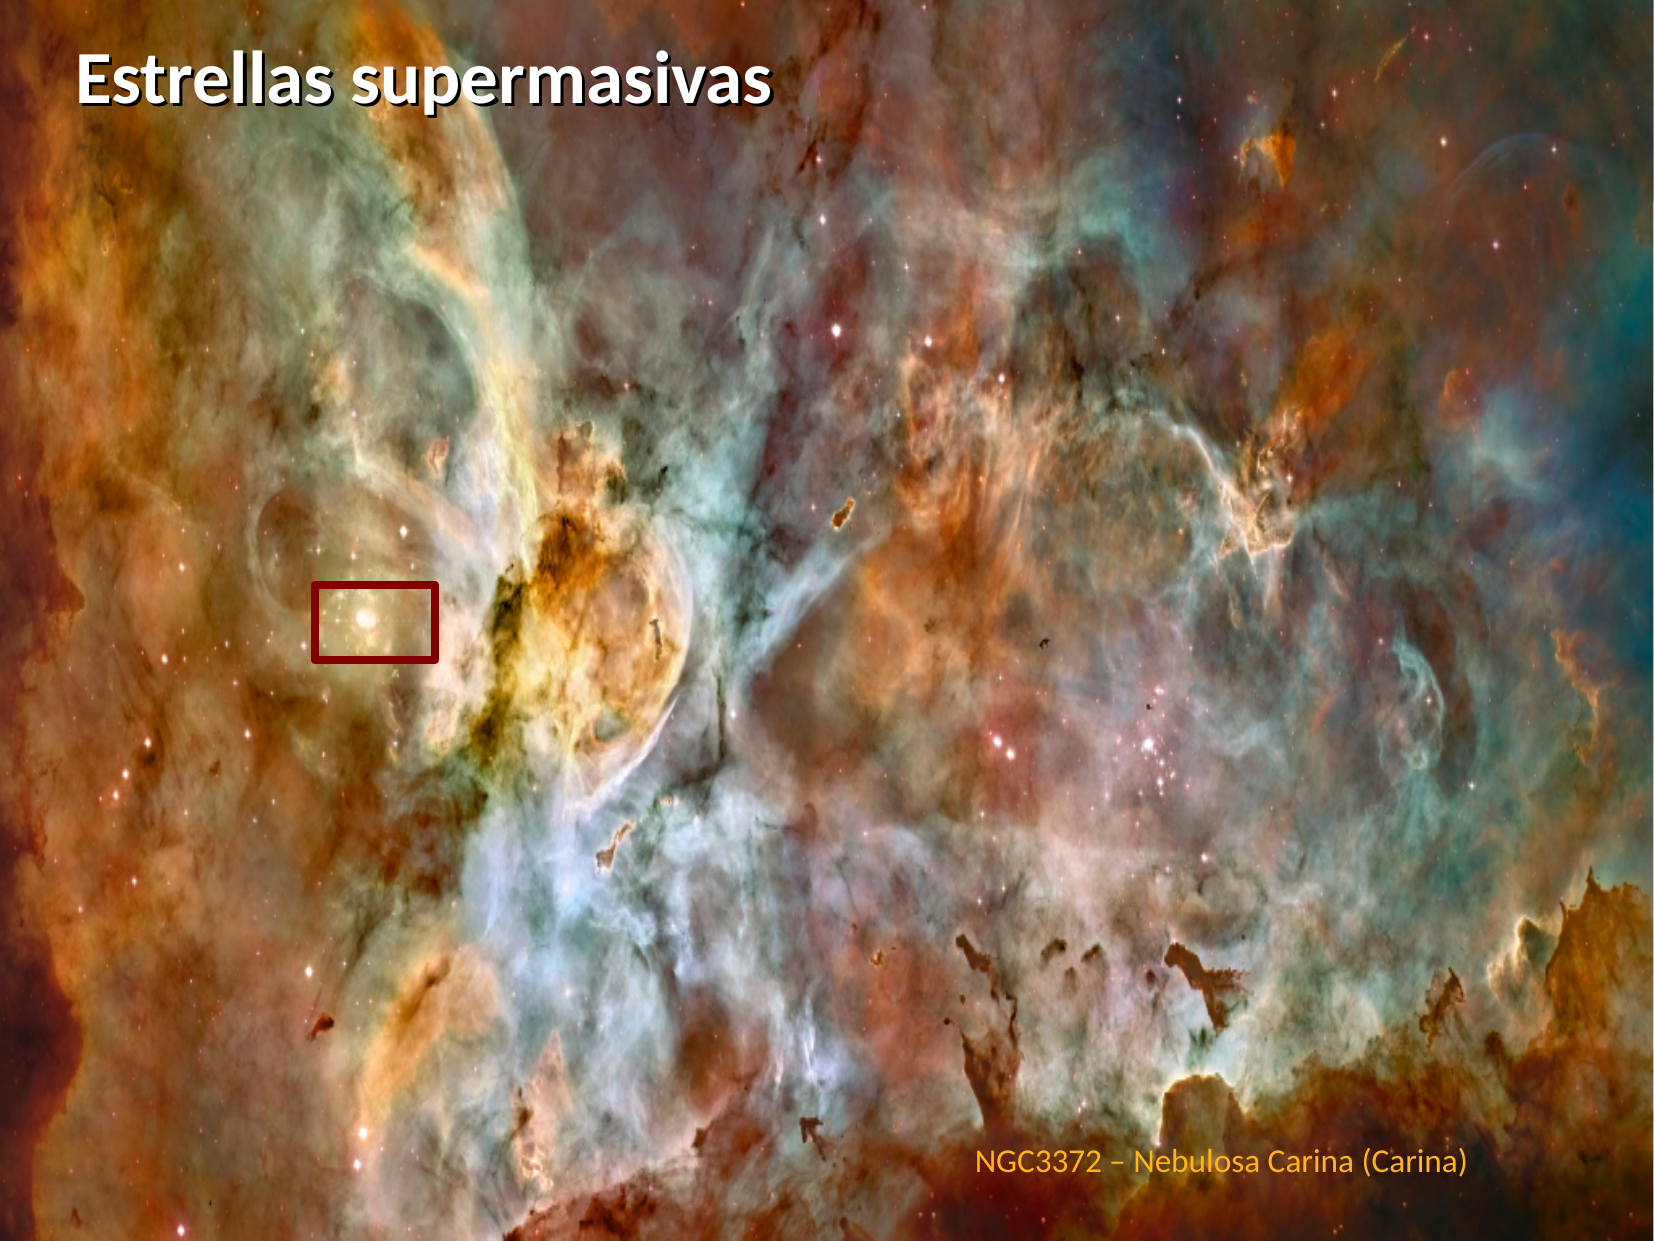

# Estrellas supermasivas
NGC3372 – Nebulosa Carina (Carina)
Astronomía (Asorey)
32